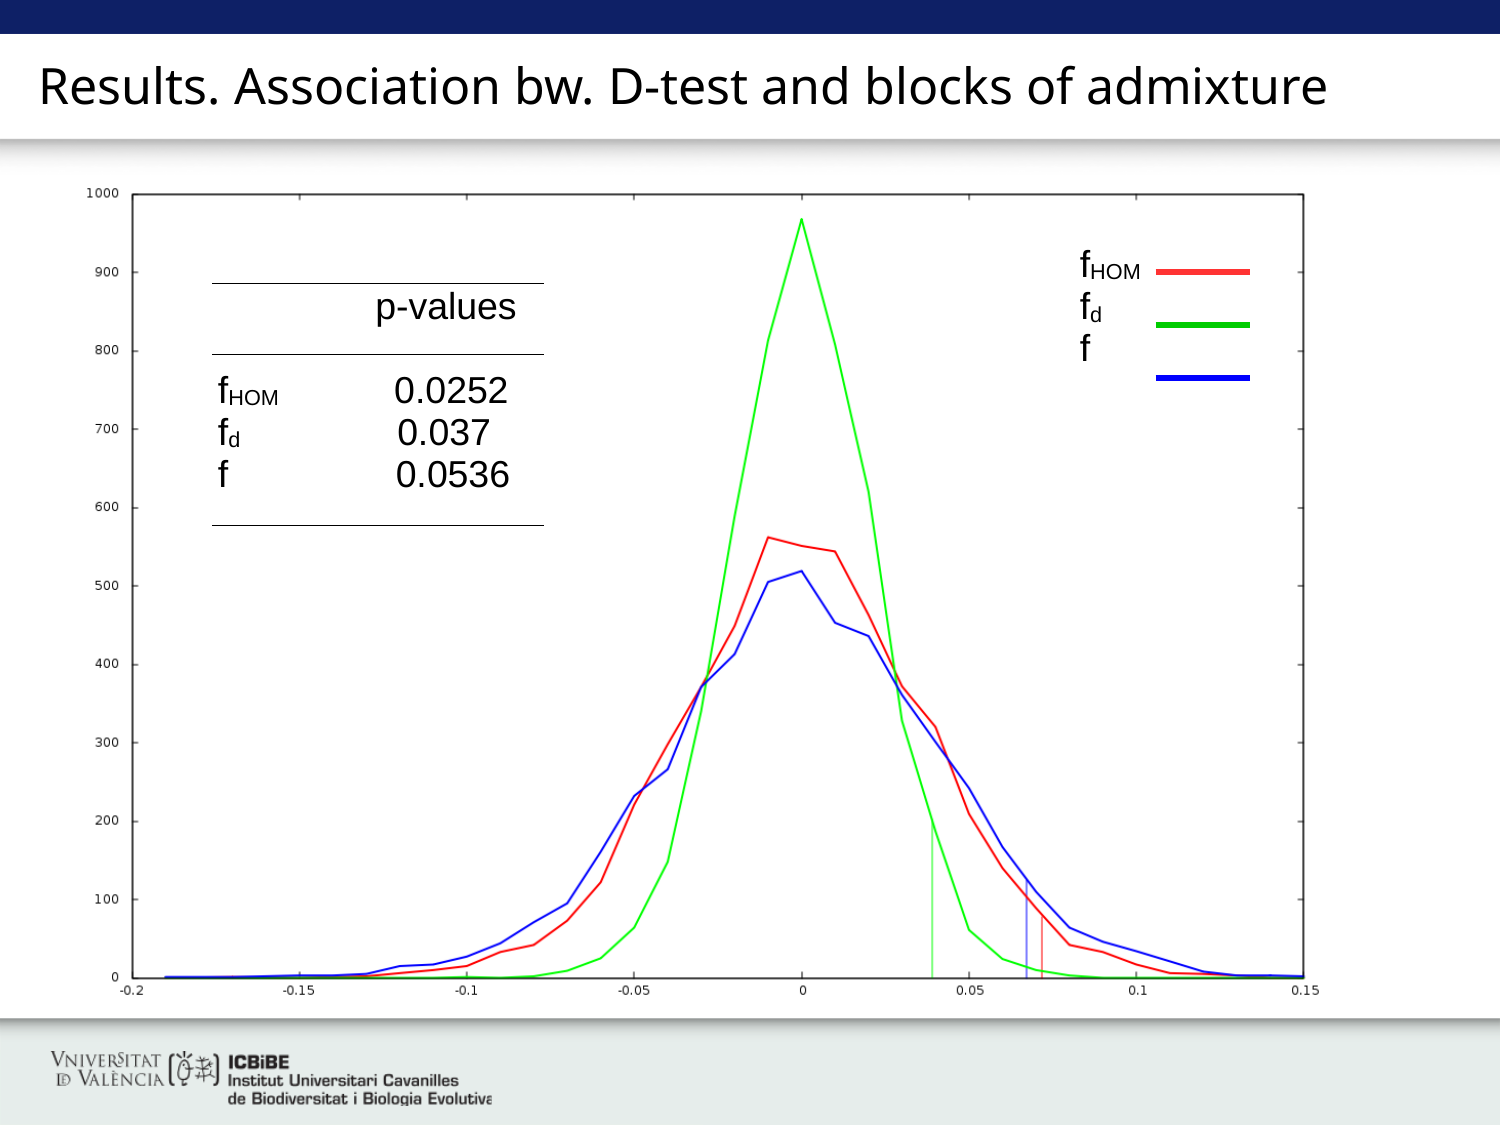

# Results. Association bw. D-test and blocks of admixture
 fHOM
 fd
 f
 p-values
 fHOM 0.0252
 fd 0.037
 f 0.0536